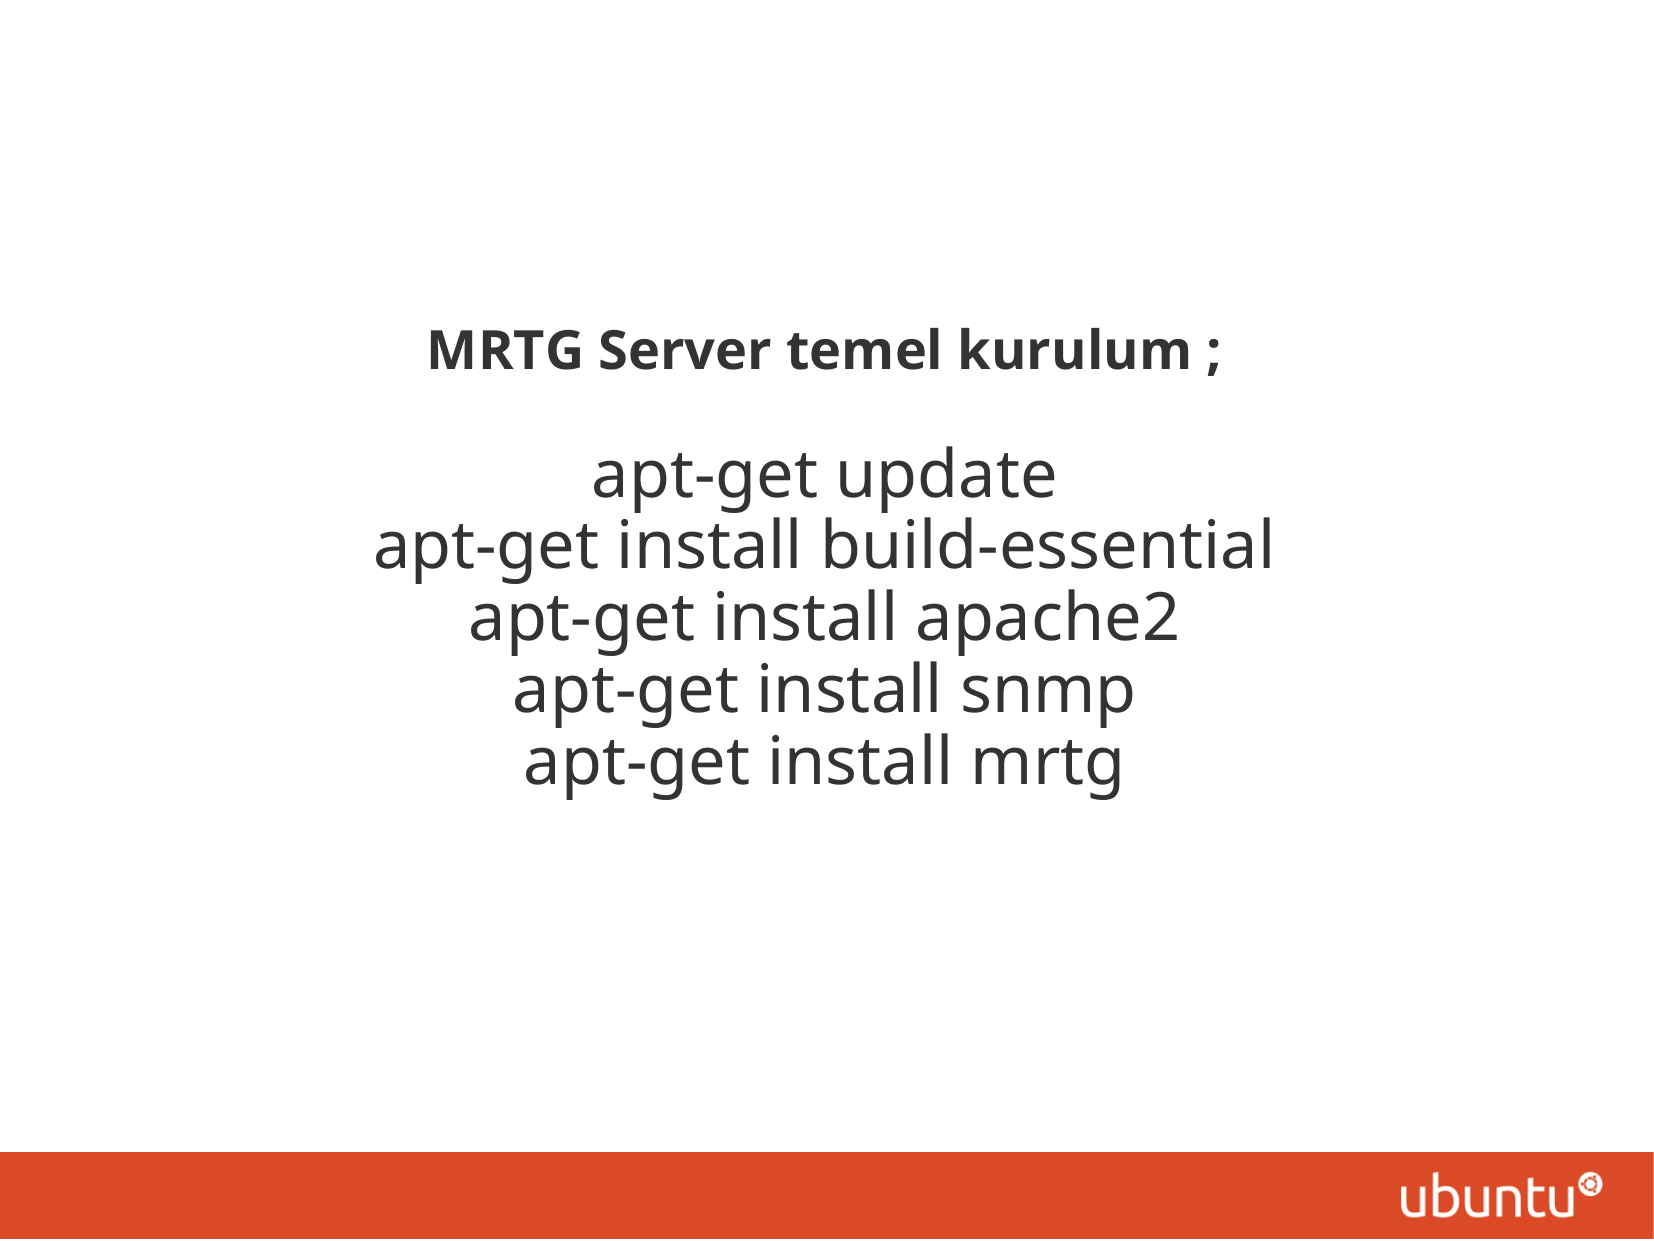

# MRTG Server temel kurulum ; apt-get update apt-get install build-essential apt-get install apache2 apt-get install snmp apt-get install mrtg